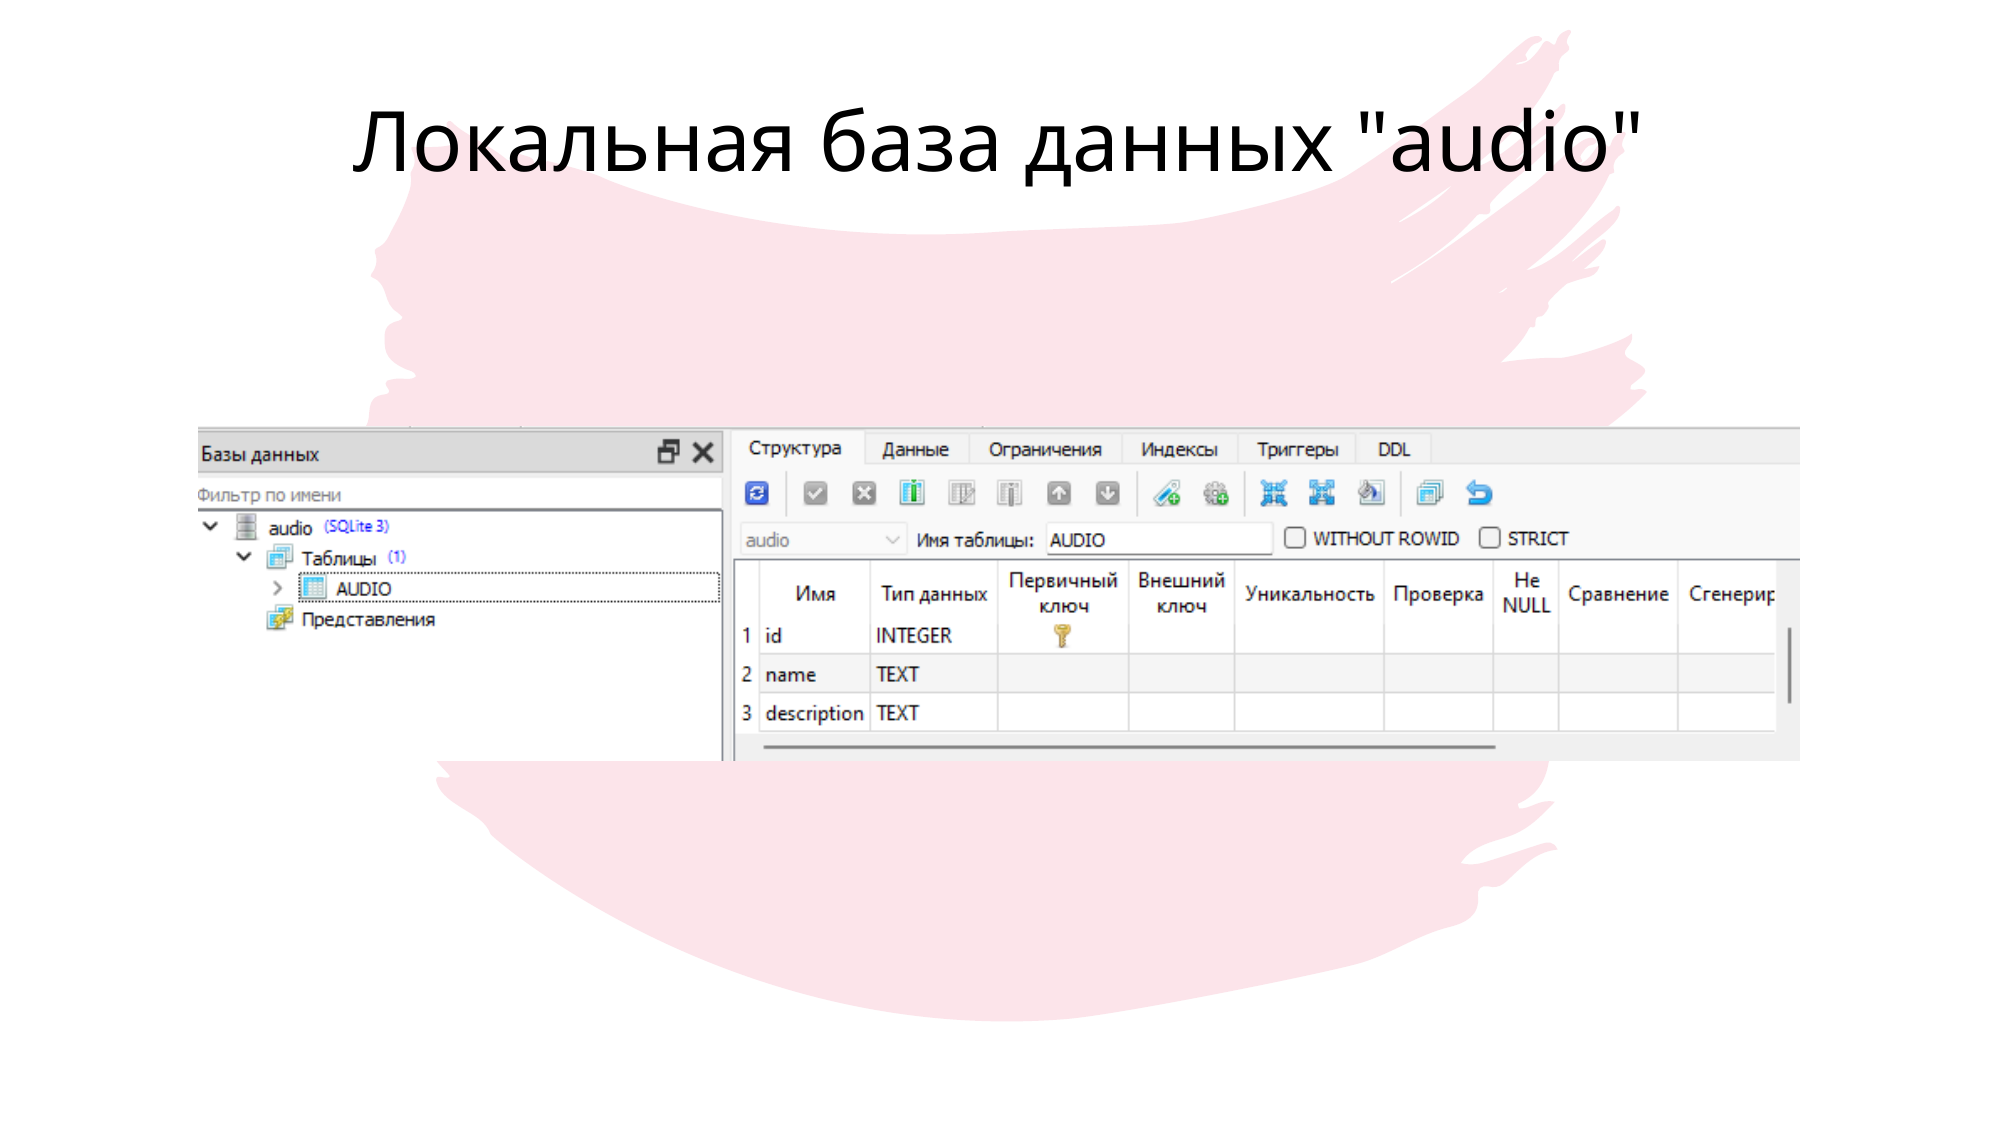

Локальная база данных "audio"
# Локальная база данных "audio"